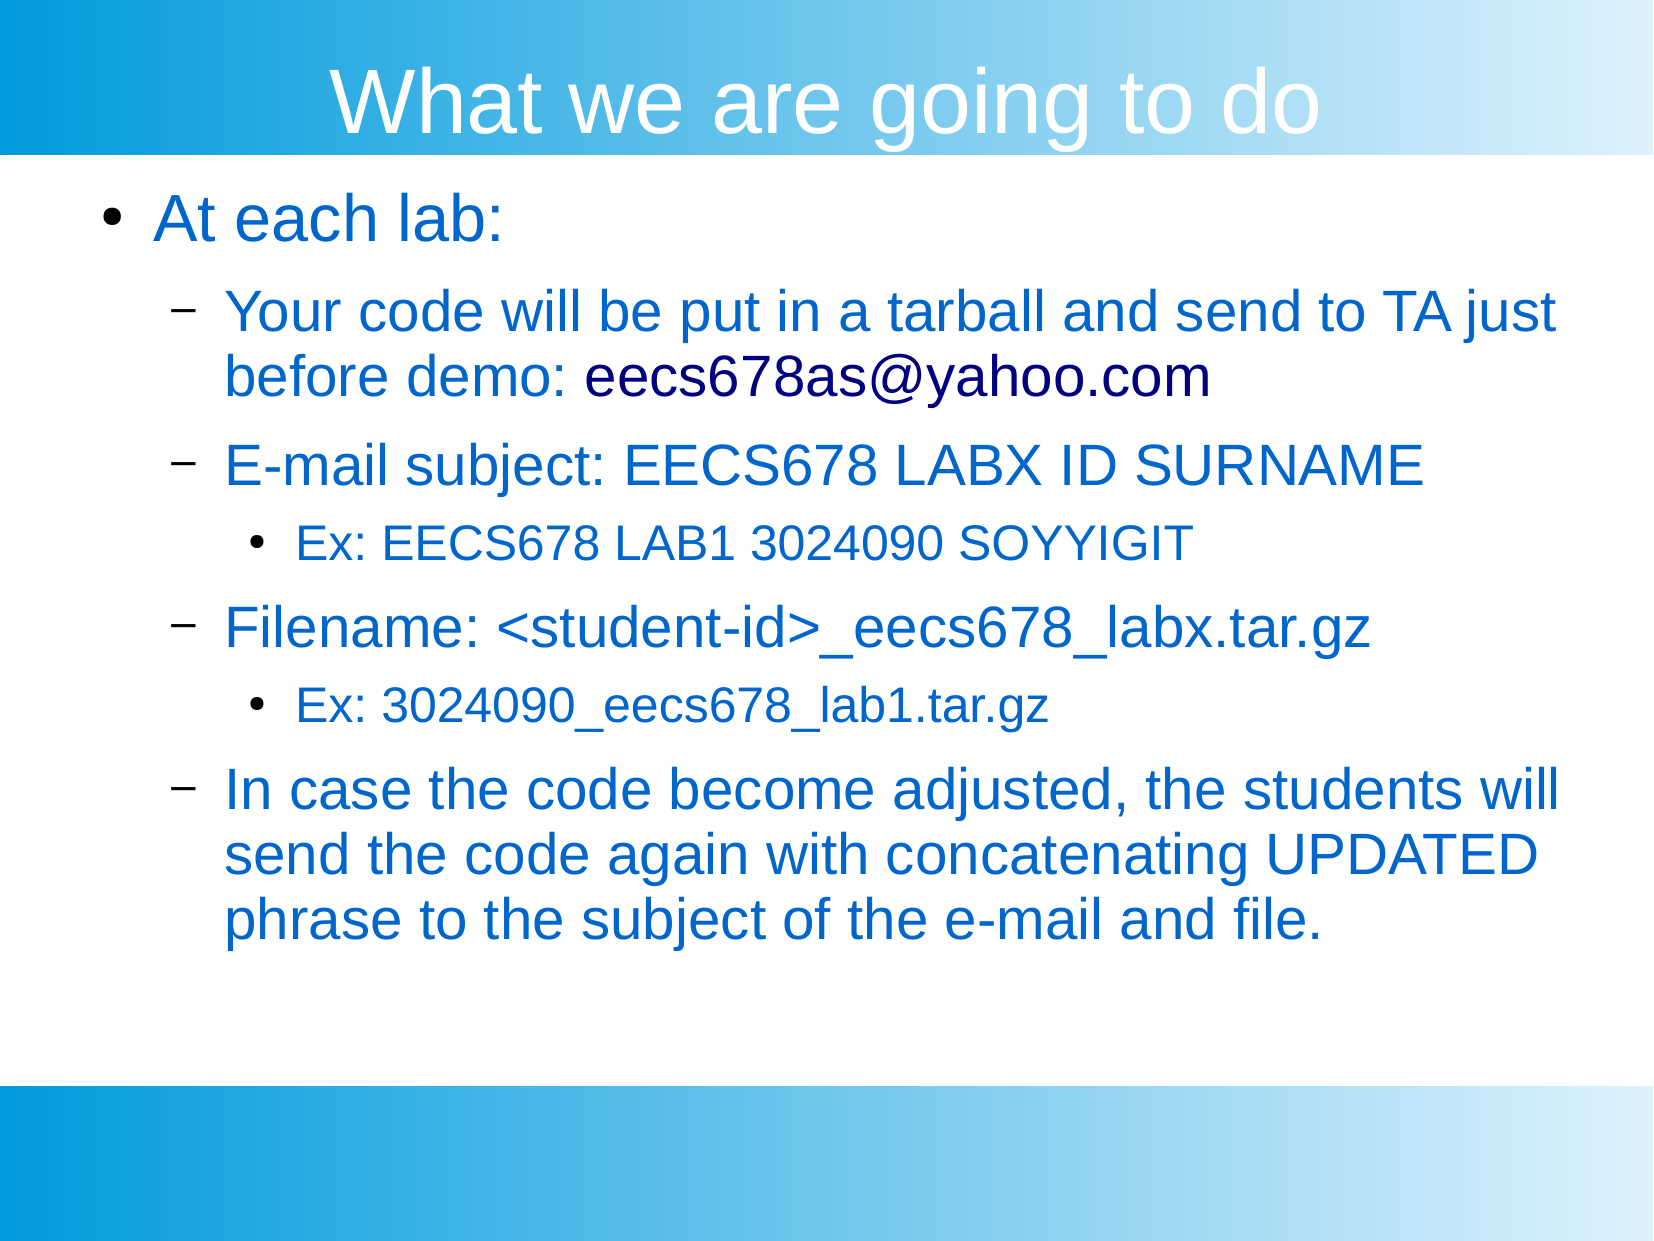

# What we are going to do
At each lab:
Your code will be put in a tarball and send to TA just before demo: eecs678as@yahoo.com
E-mail subject: EECS678 LABX ID SURNAME
Ex: EECS678 LAB1 3024090 SOYYIGIT
Filename: <student-id>_eecs678_labx.tar.gz
Ex: 3024090_eecs678_lab1.tar.gz
In case the code become adjusted, the students will send the code again with concatenating UPDATED phrase to the subject of the e-mail and file.